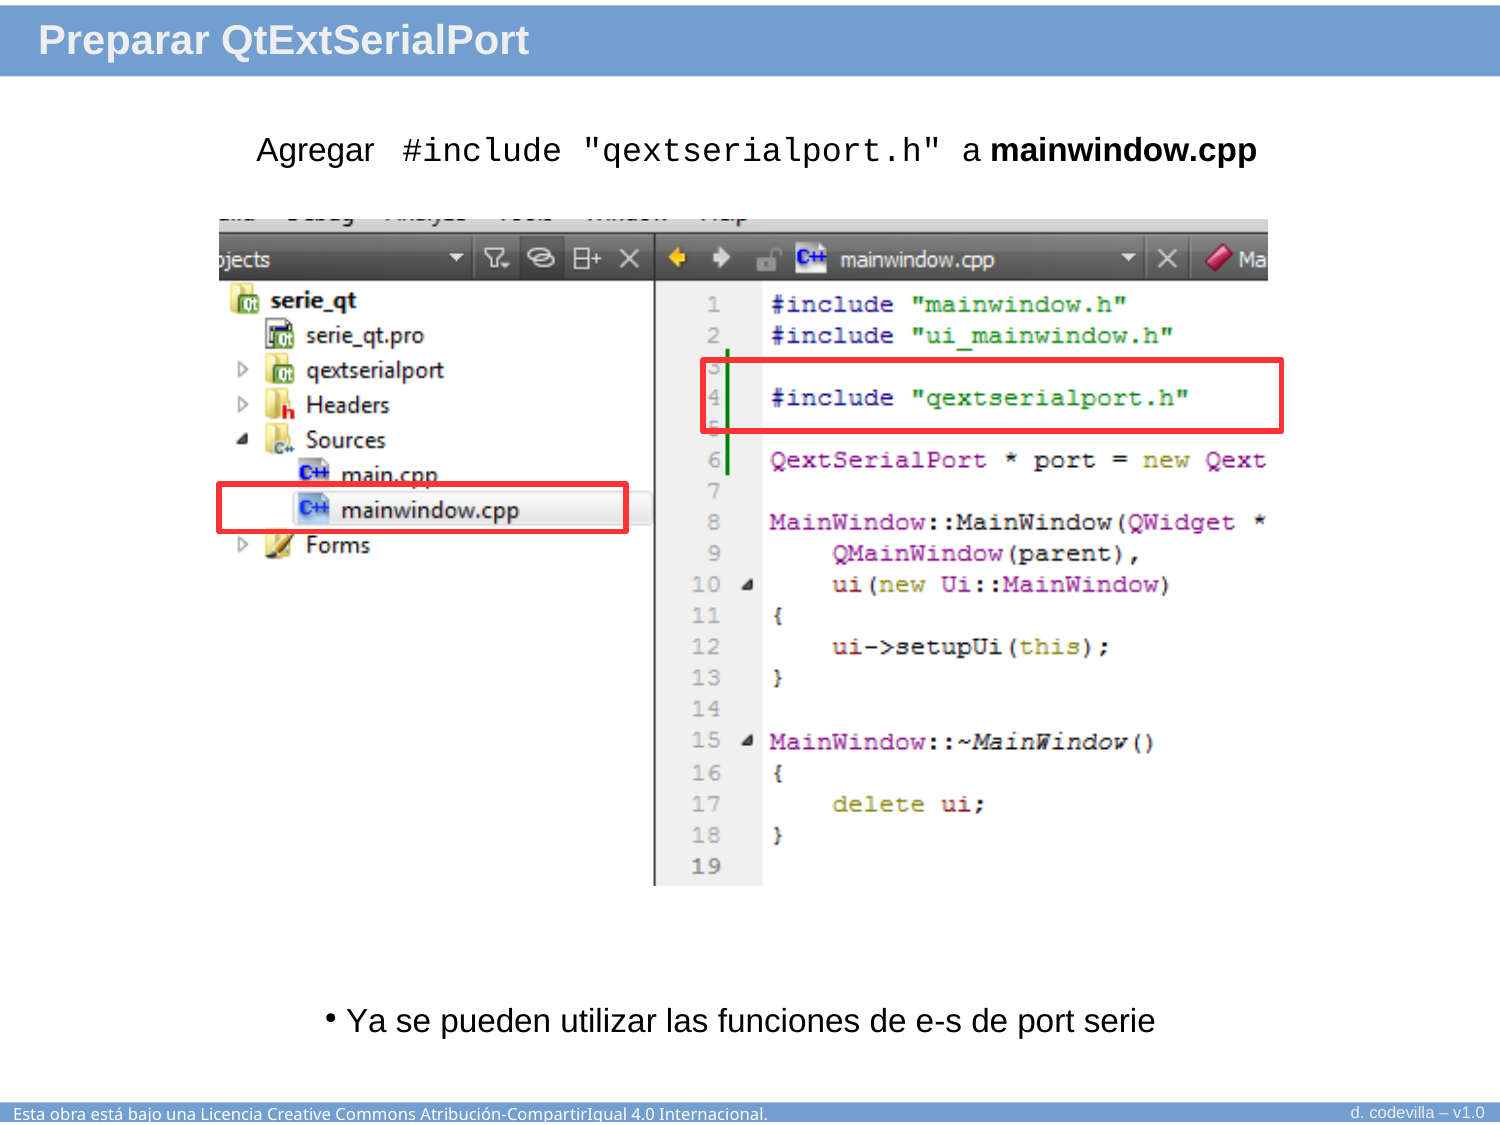

Preparar QtExtSerialPort
Agregar #include "qextserialport.h" a mainwindow.cpp
 Ya se pueden utilizar las funciones de e-s de port serie